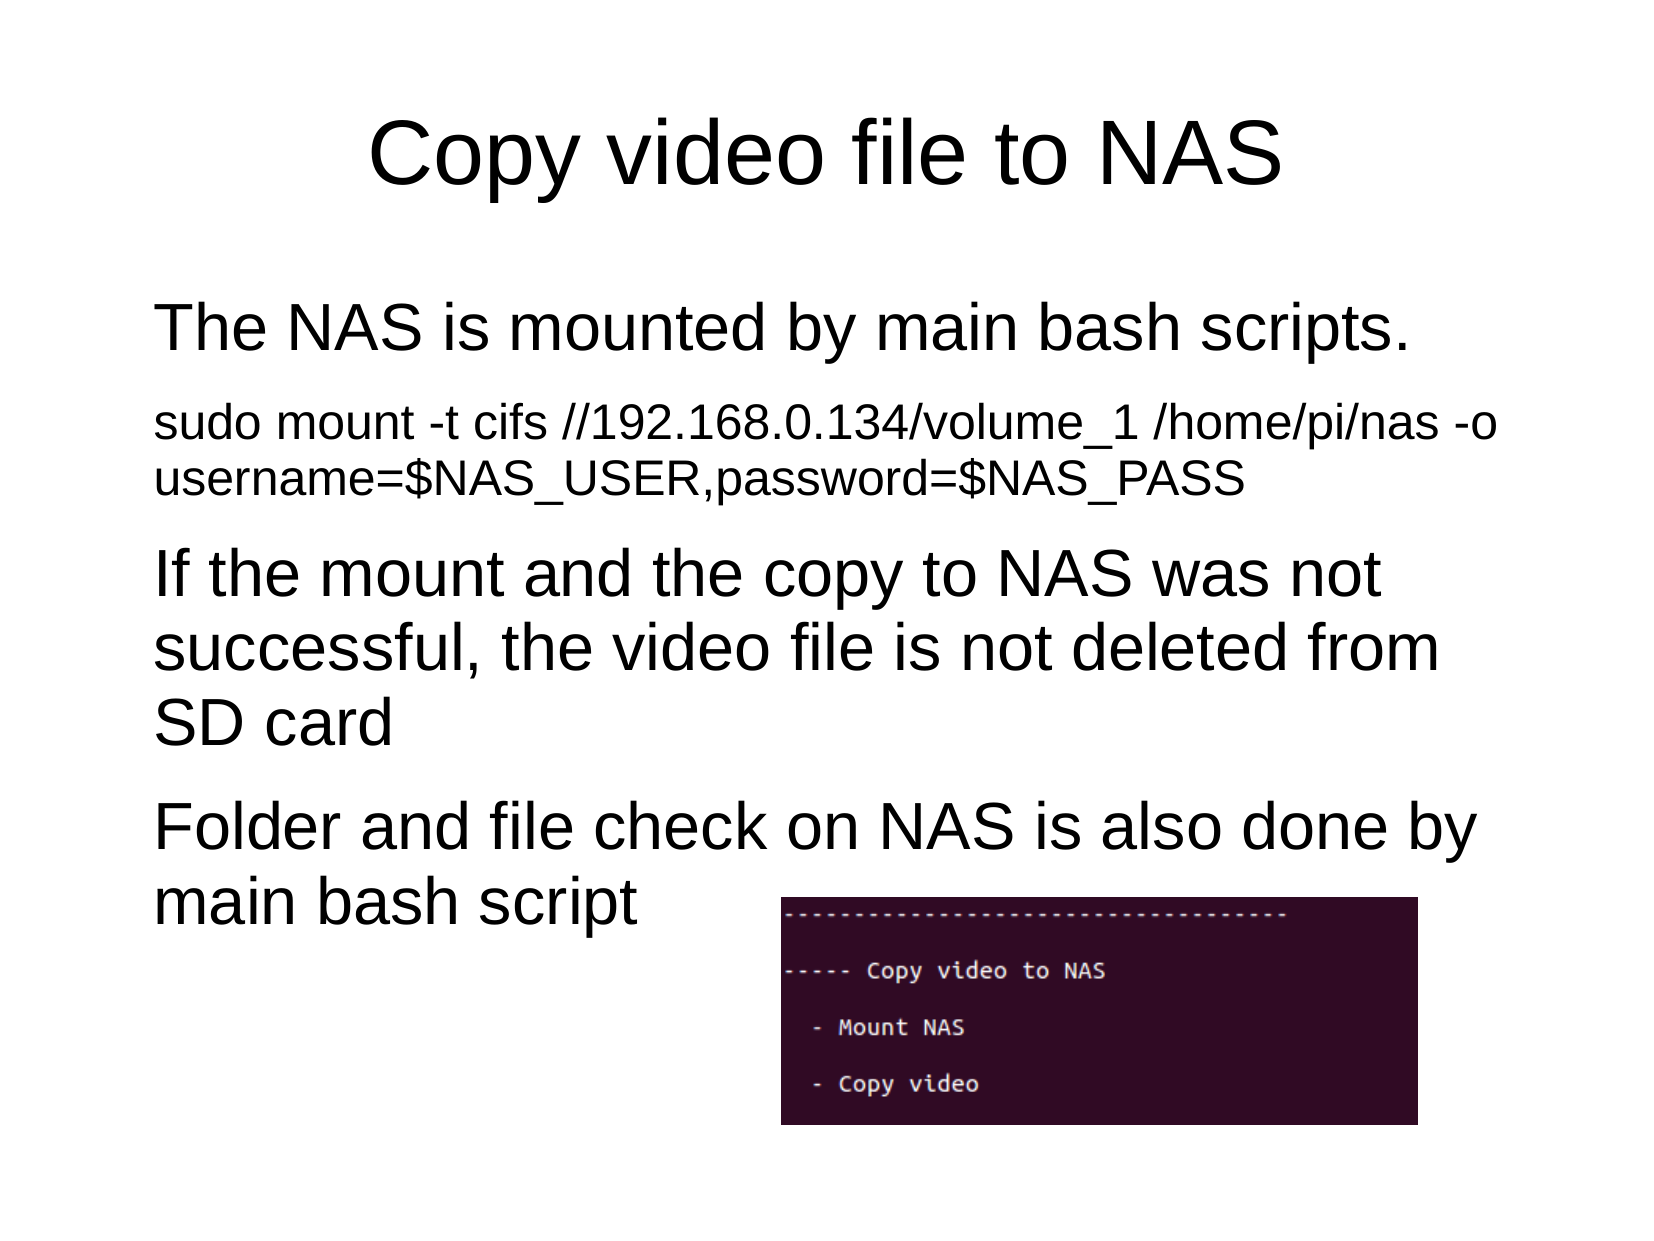

# Copy video file to NAS
The NAS is mounted by main bash scripts.
sudo mount -t cifs //192.168.0.134/volume_1 /home/pi/nas -o username=$NAS_USER,password=$NAS_PASS
If the mount and the copy to NAS was not successful, the video file is not deleted from SD card
Folder and file check on NAS is also done by main bash script